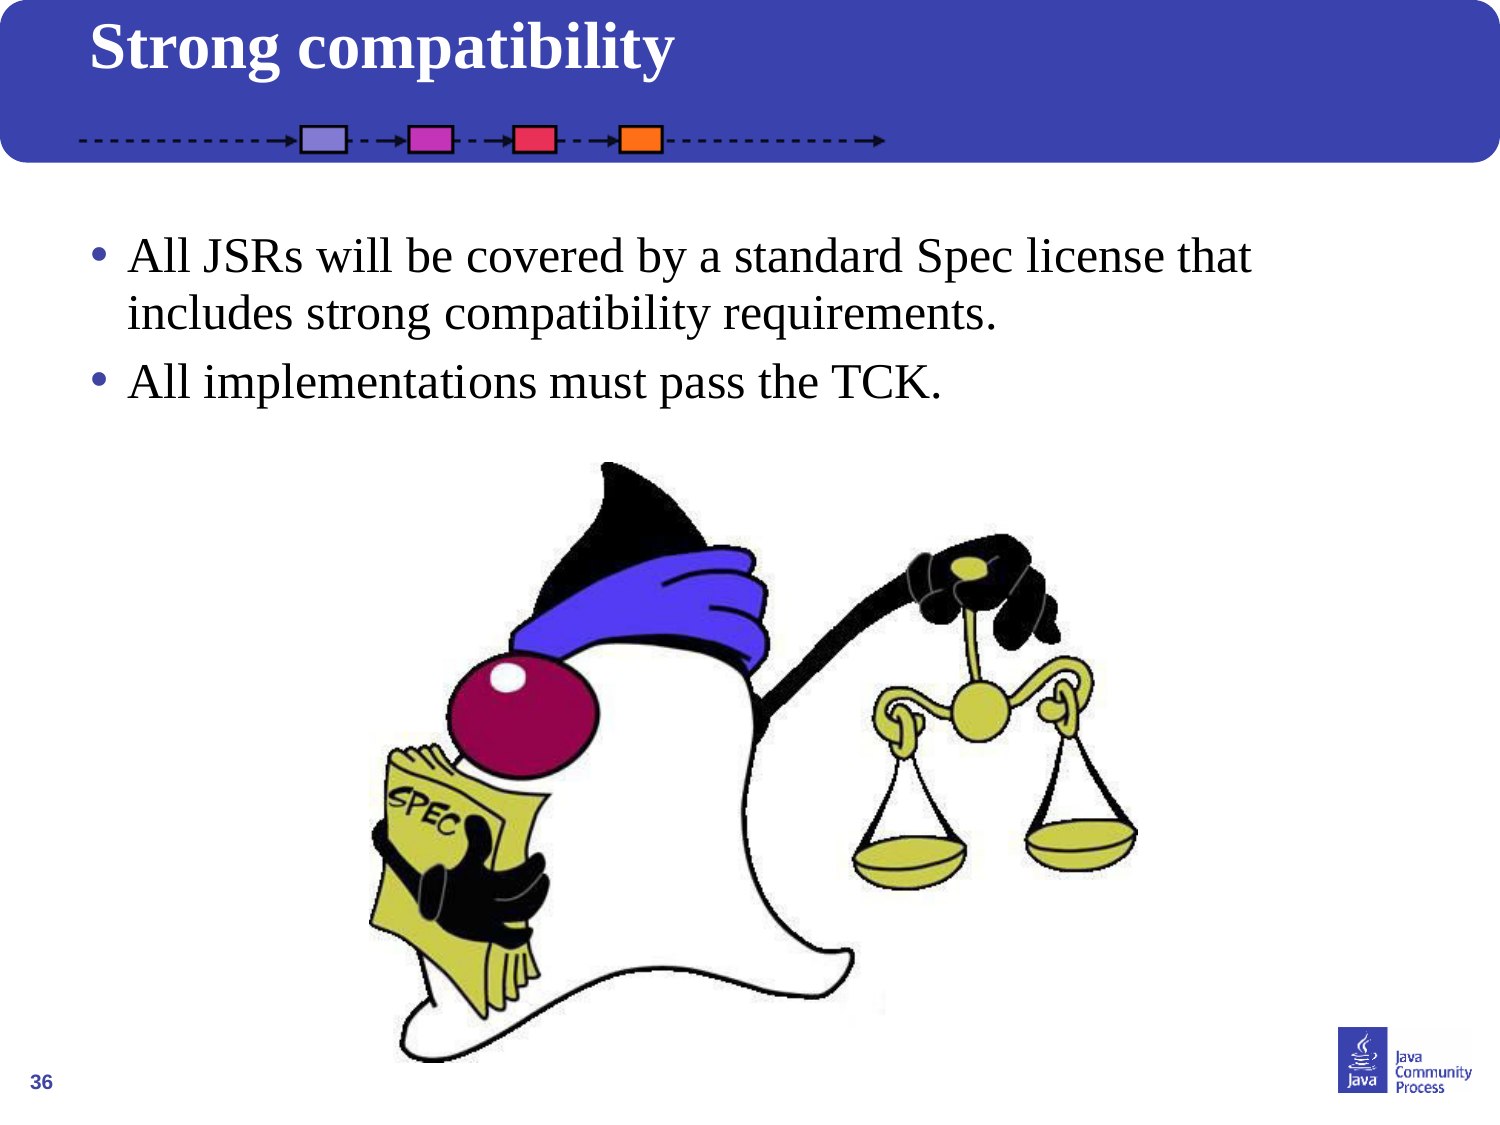

# Strong compatibility
All JSRs will be covered by a standard Spec license that includes strong compatibility requirements.
All implementations must pass the TCK.